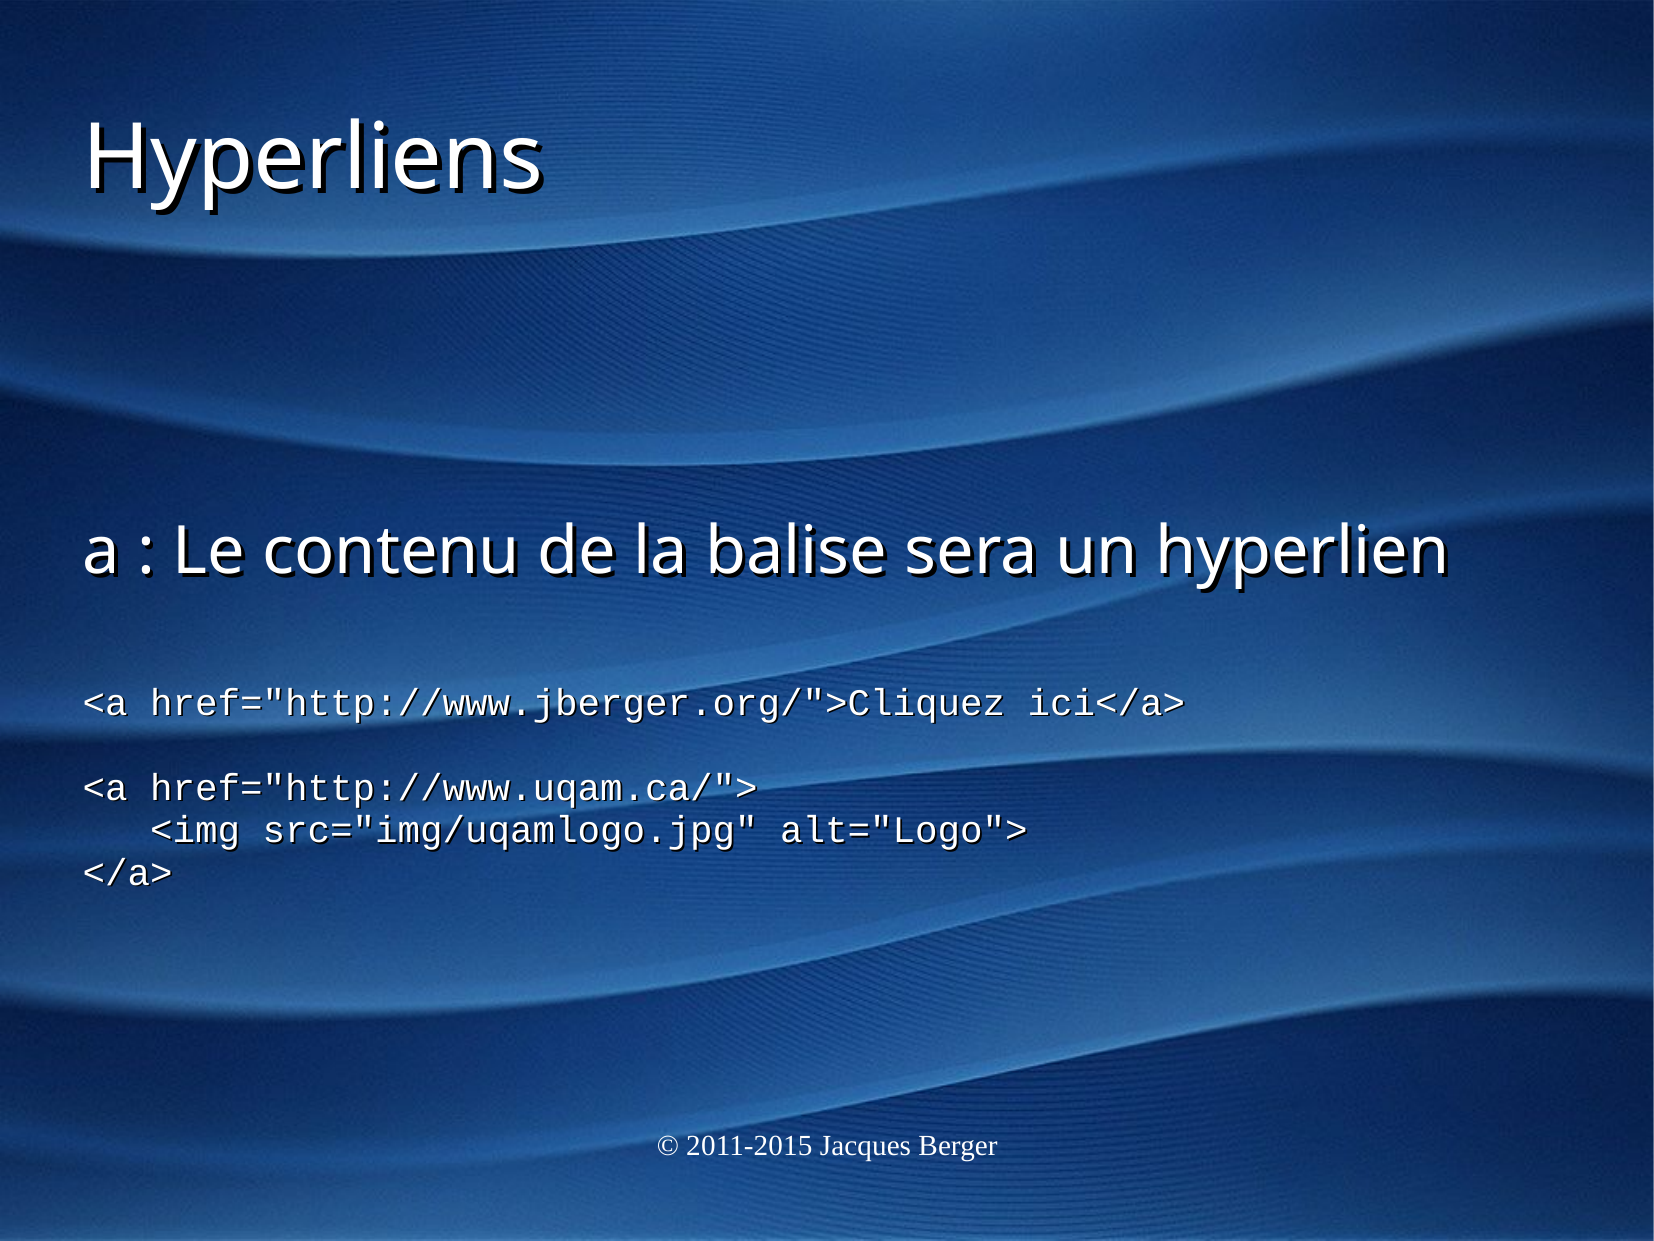

# Hyperliens
a : Le contenu de la balise sera un hyperlien
<a href="http://www.jberger.org/">Cliquez ici</a>
<a href="http://www.uqam.ca/">
 <img src="img/uqamlogo.jpg" alt="Logo">
</a>
© 2011-2015 Jacques Berger